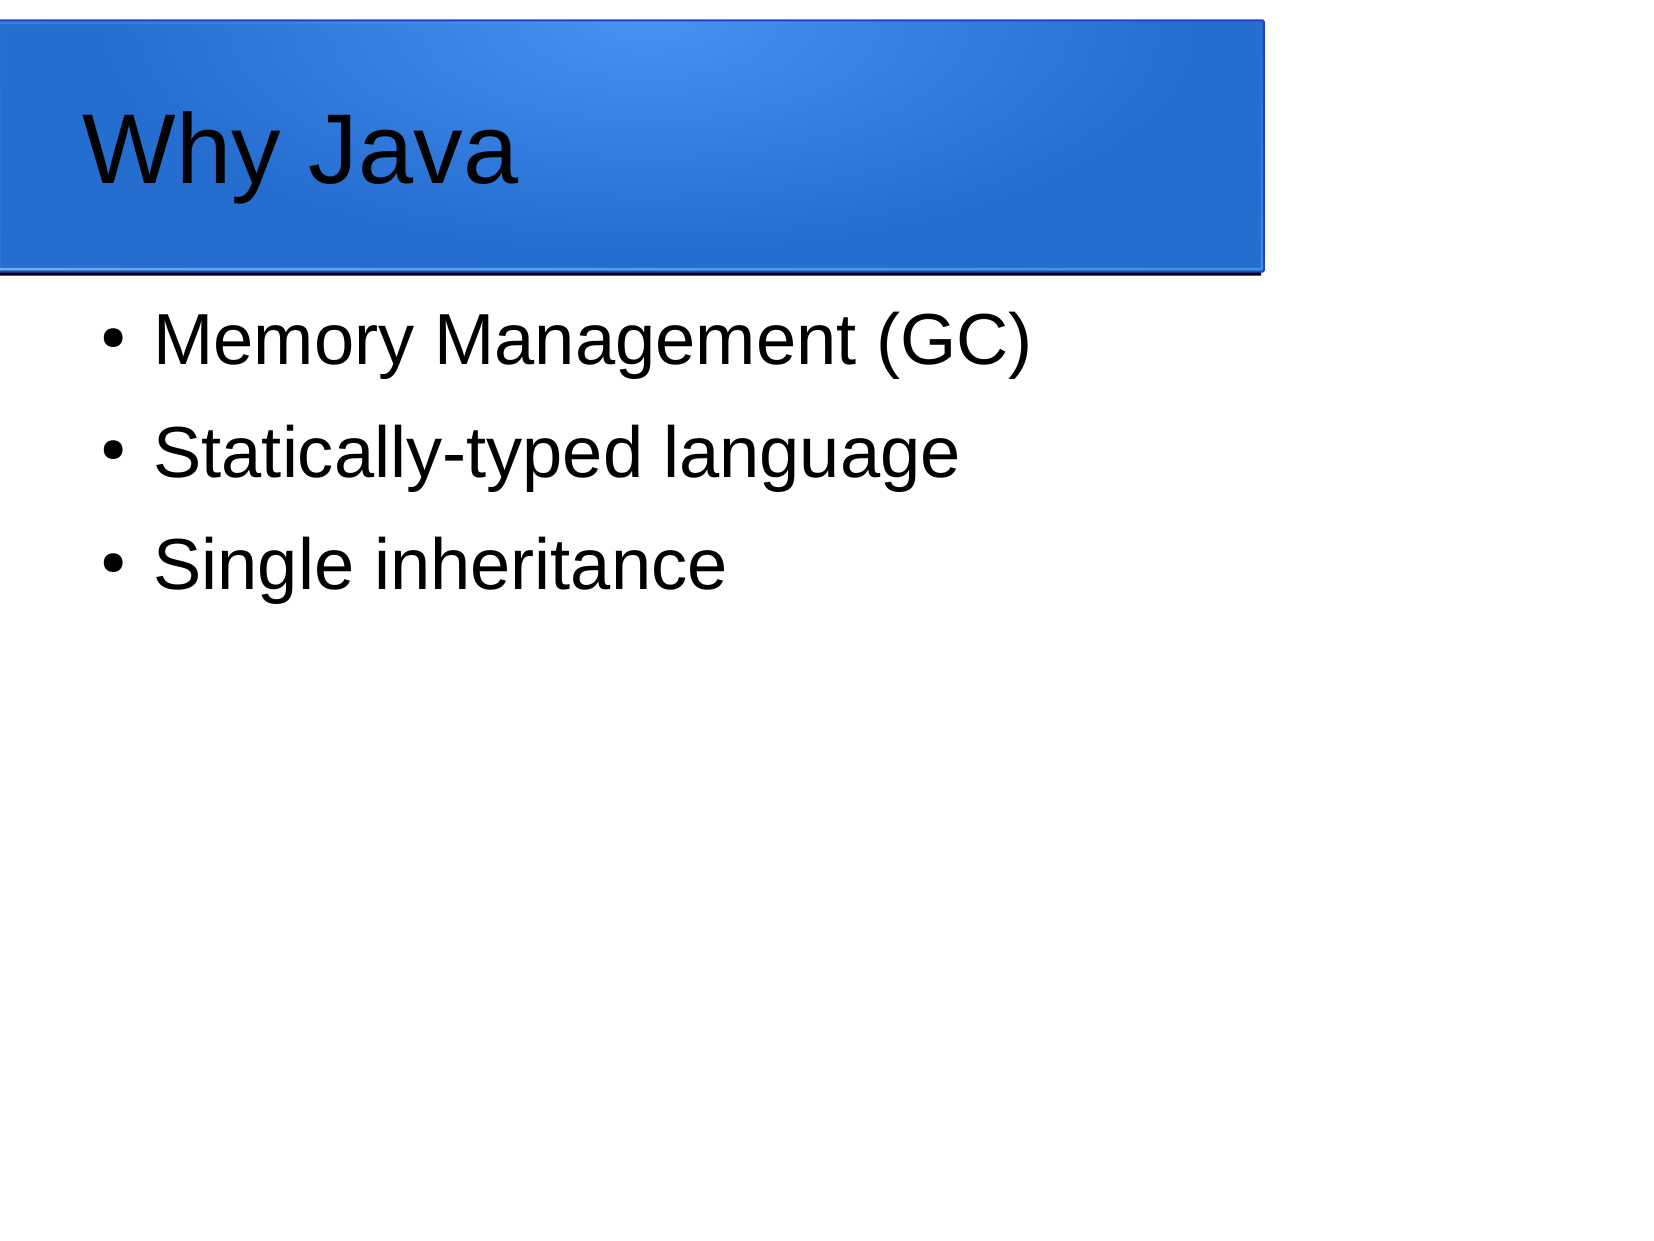

# Why Java
Memory Management (GC)
Statically-typed language
Single inheritance